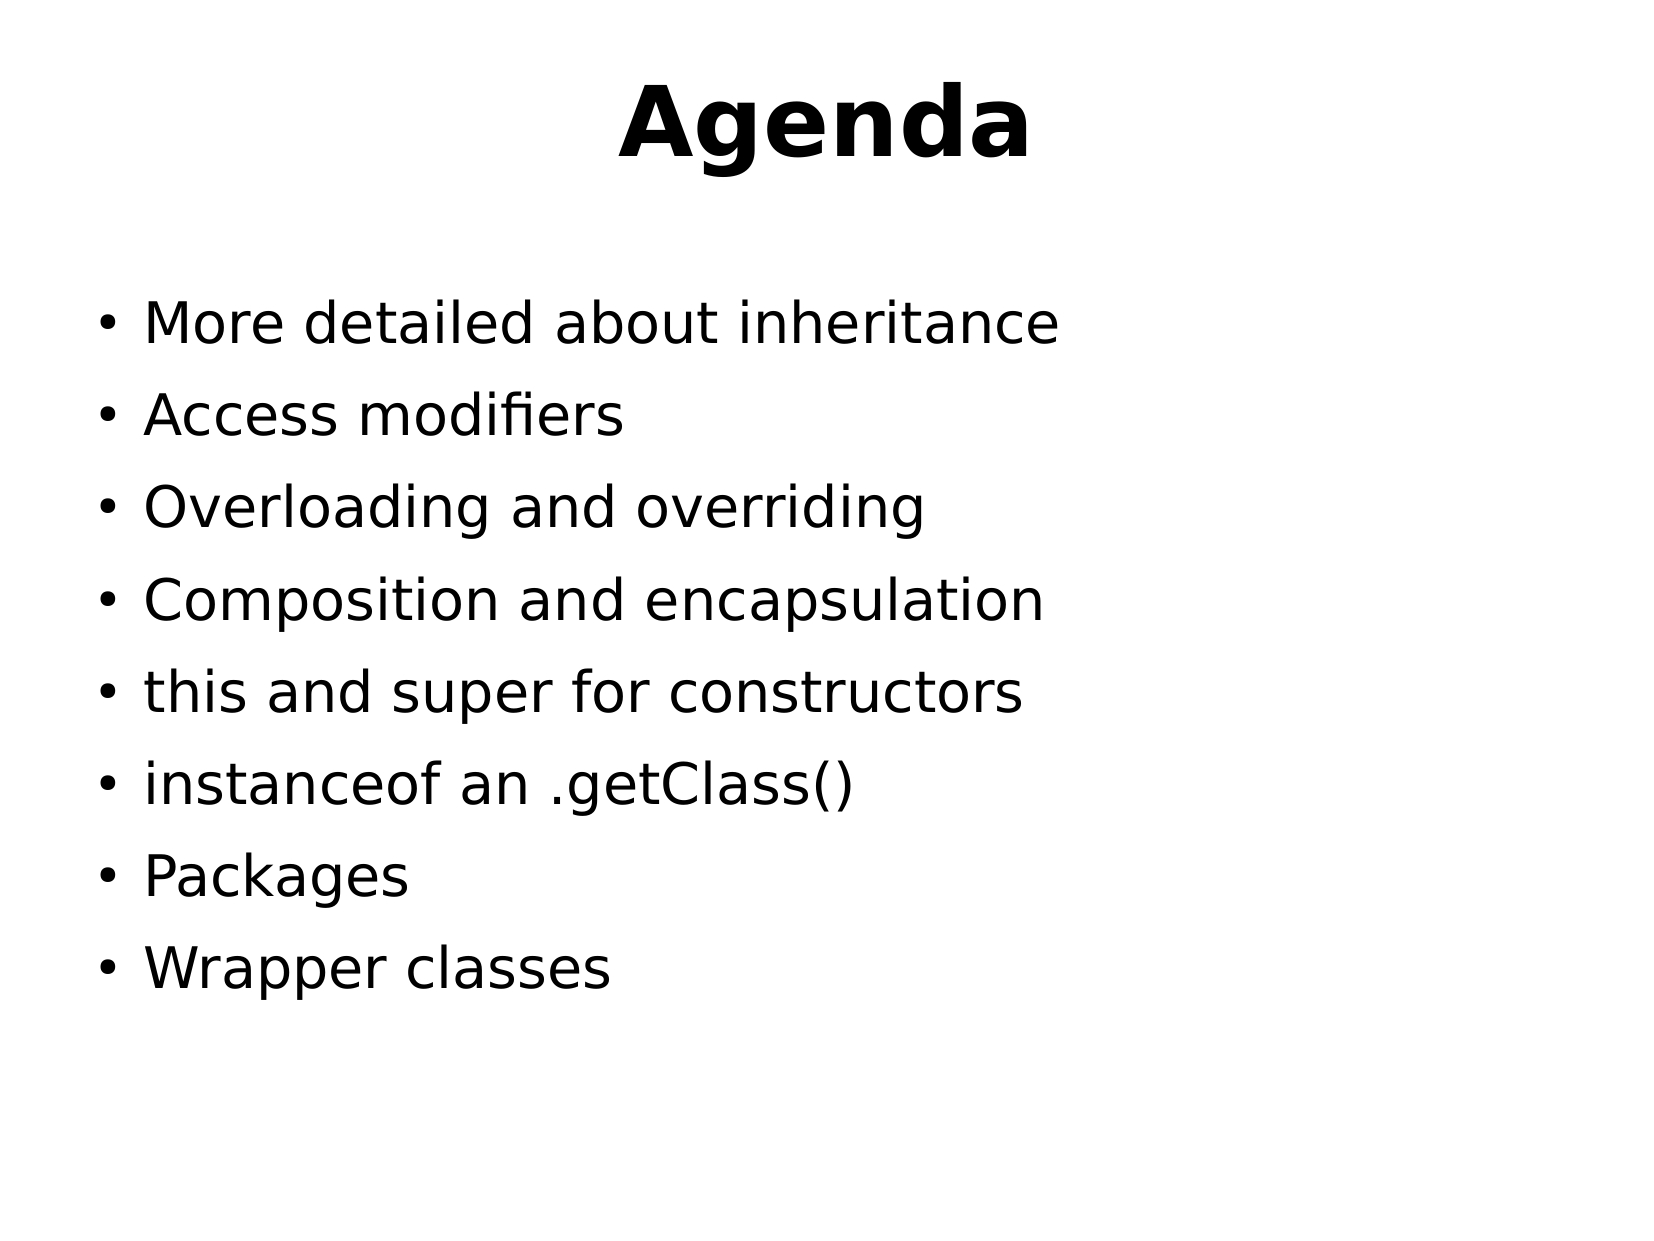

# Agenda
More detailed about inheritance
Access modifiers
Overloading and overriding
Composition and encapsulation
this and super for constructors
instanceof an .getClass()
Packages
Wrapper classes